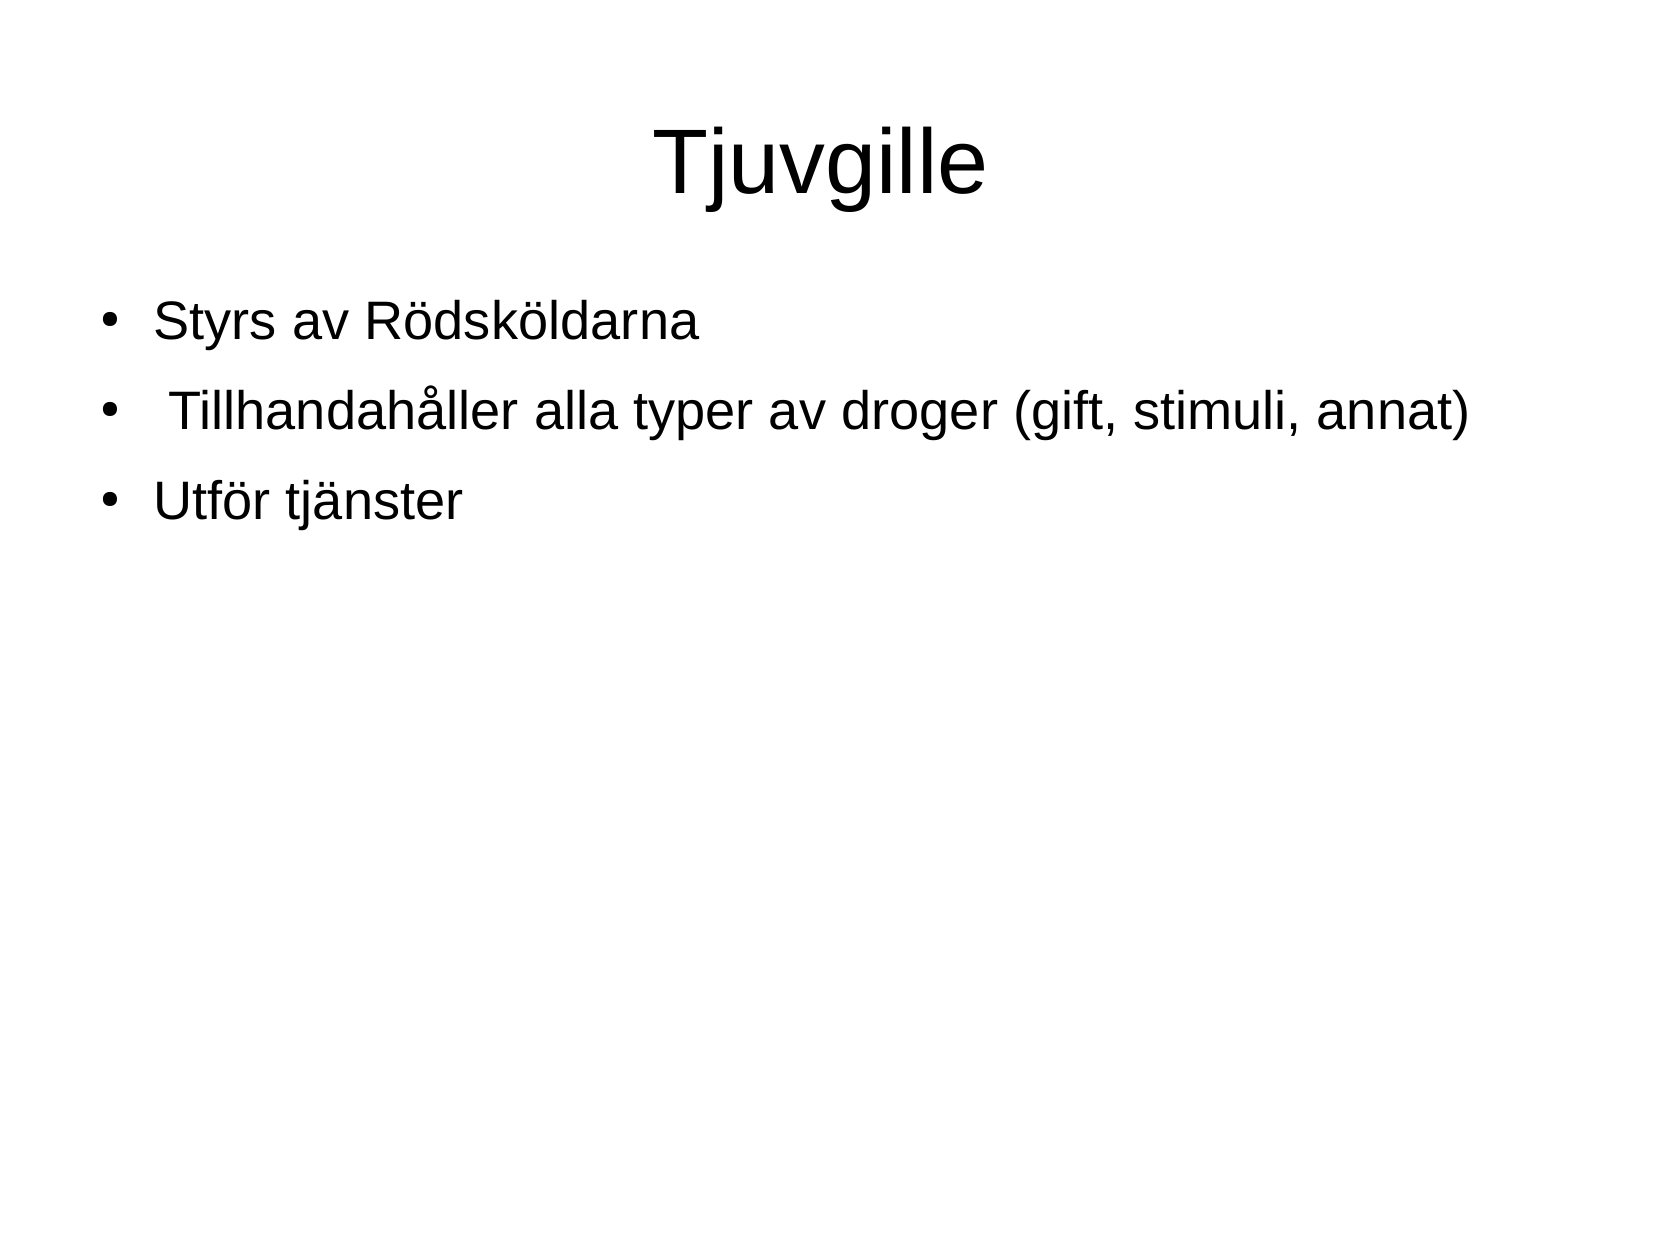

# Tjuvgille
Styrs av Rödsköldarna
 Tillhandahåller alla typer av droger (gift, stimuli, annat)
Utför tjänster